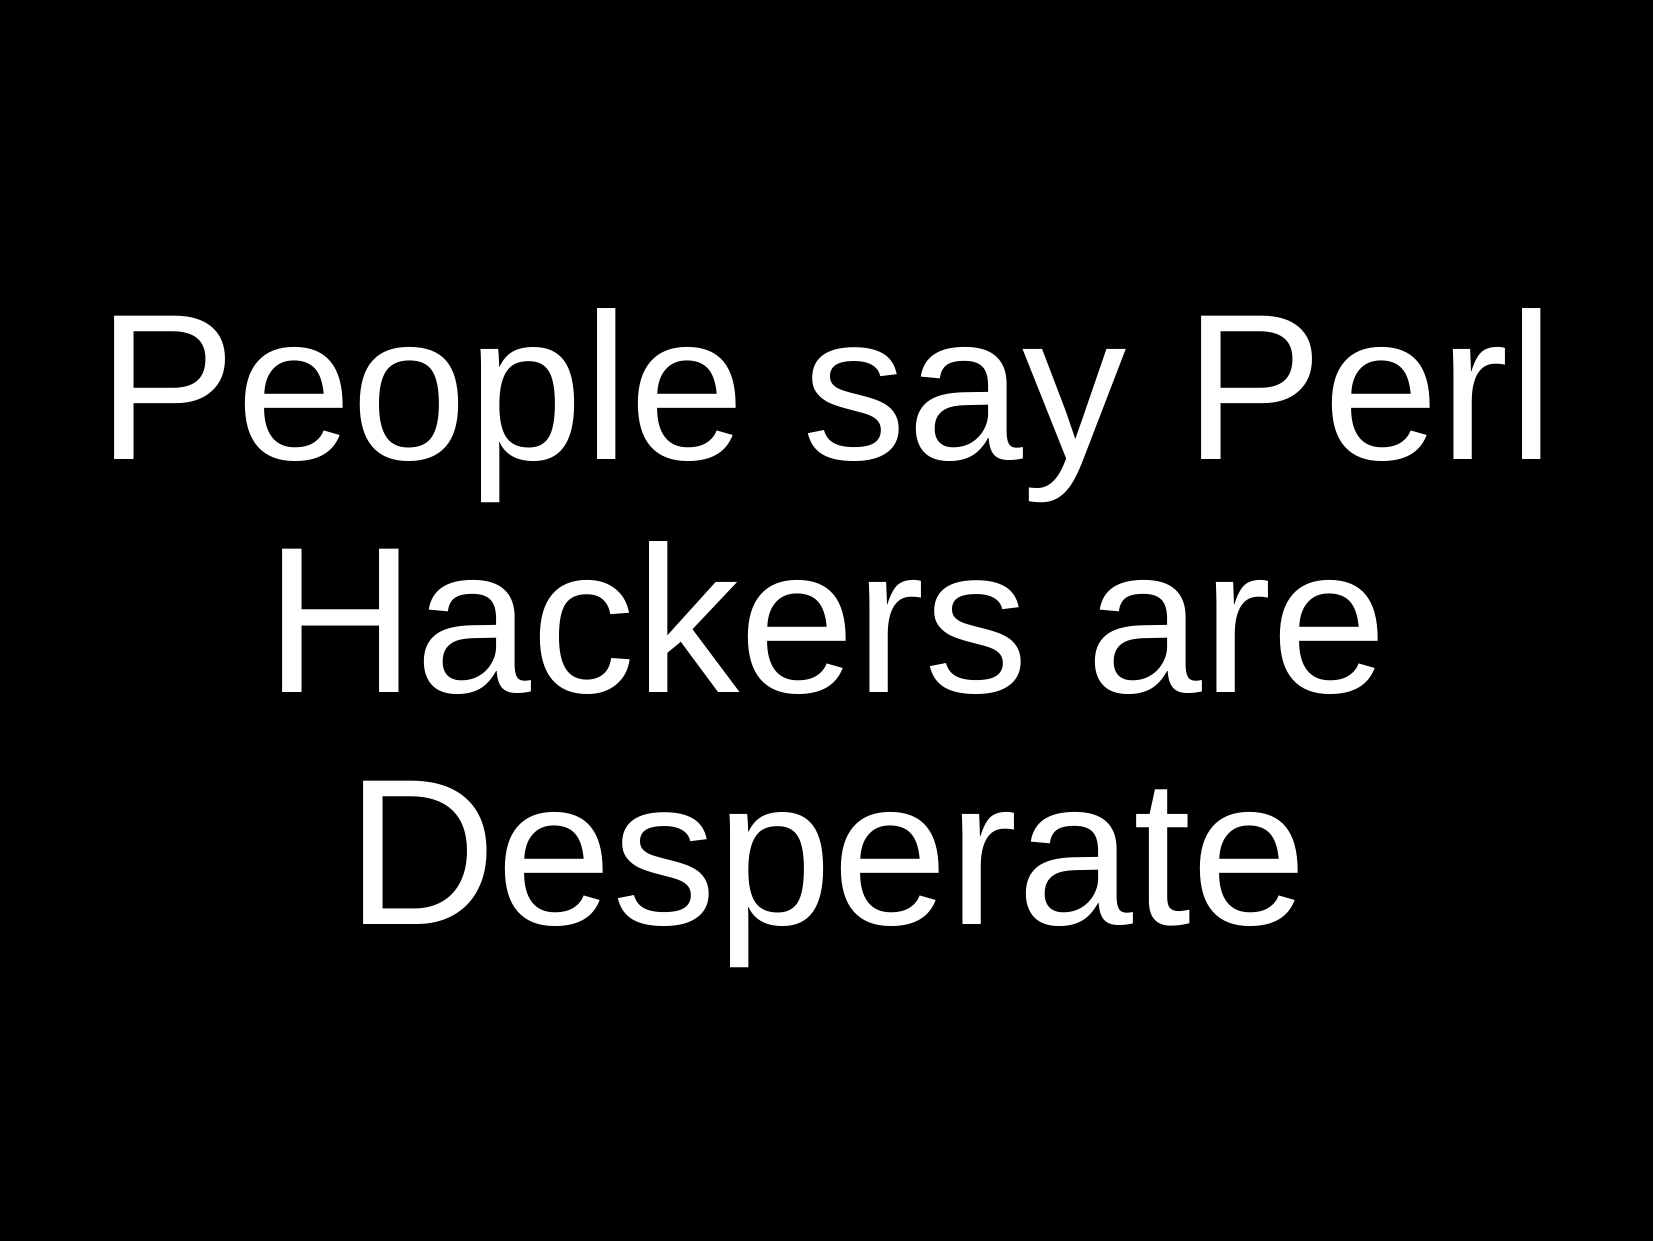

# People say Perl Hackers are Desperate